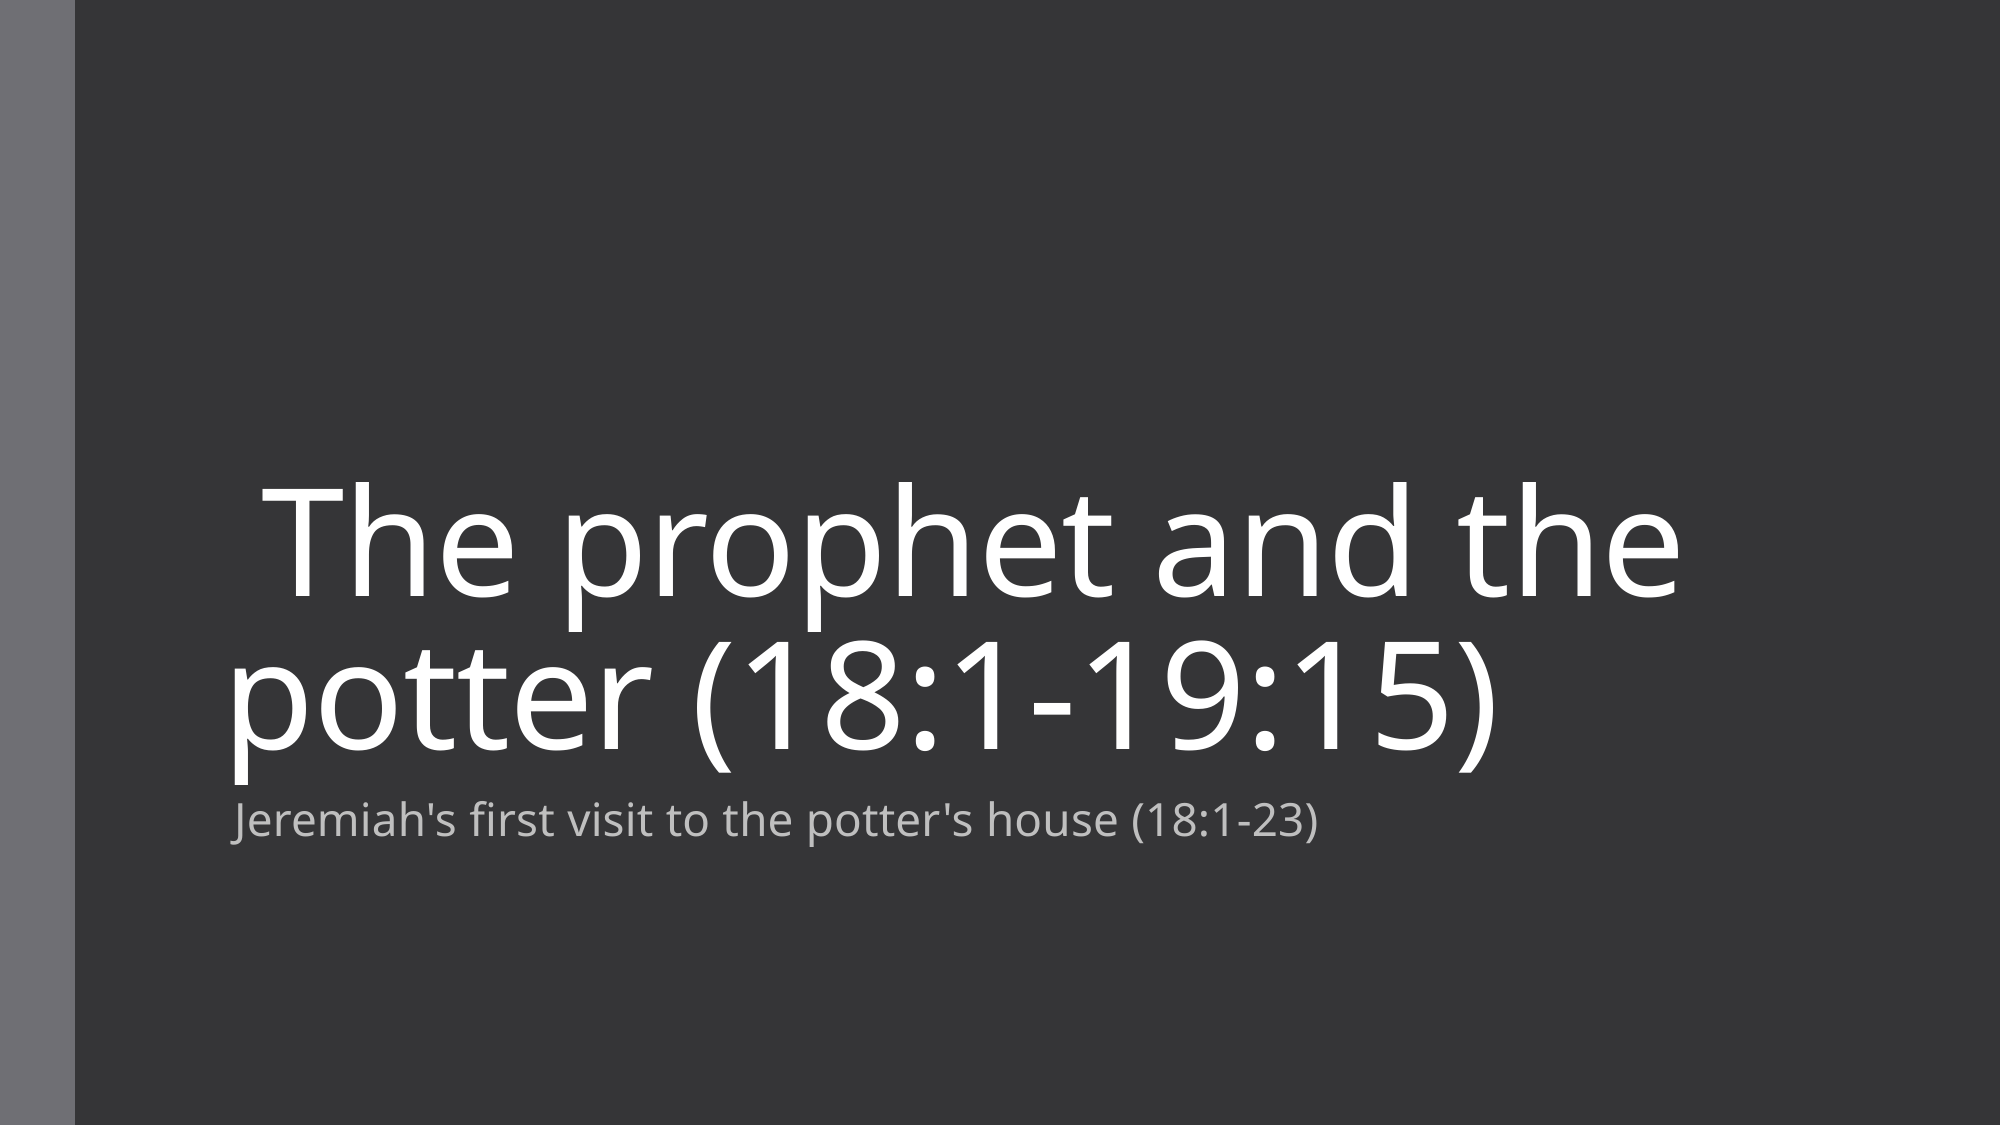

# The prophet and the potter (18:1-19:15)
 Jeremiah's first visit to the potter's house (18:1-23)